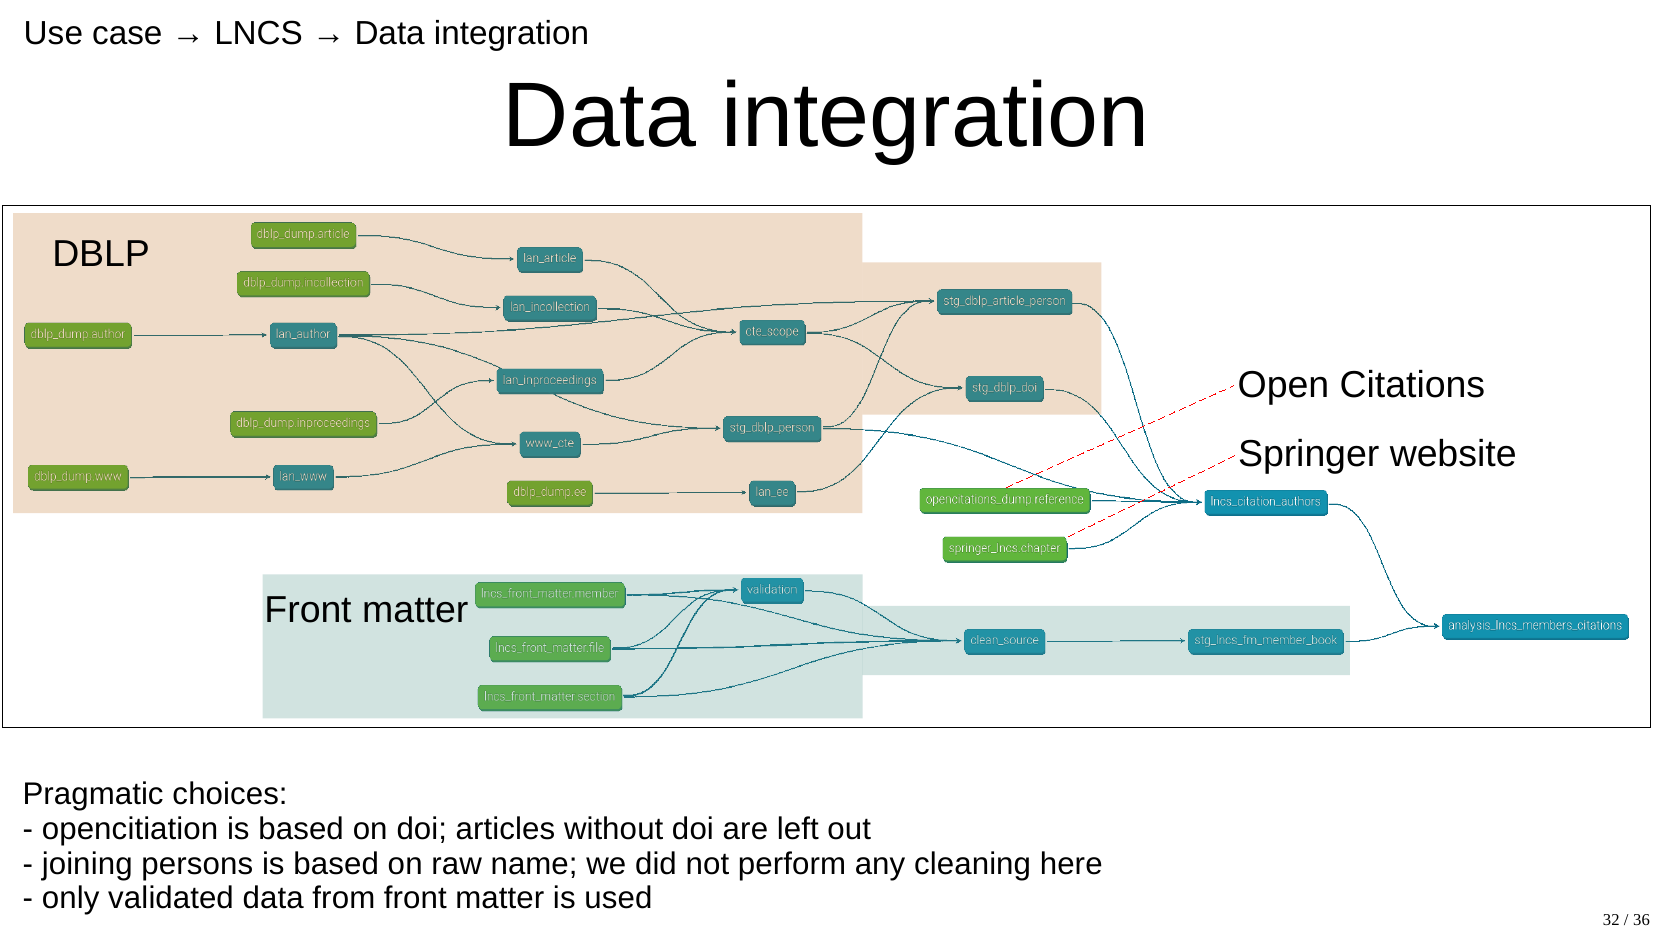

Use case → LNCS → Data integration
# Data integration
DBLP
Open Citations
Springer website
Front matter
Pragmatic choices:
- opencitiation is based on doi; articles without doi are left out
- joining persons is based on raw name; we did not perform any cleaning here
- only validated data from front matter is used
32